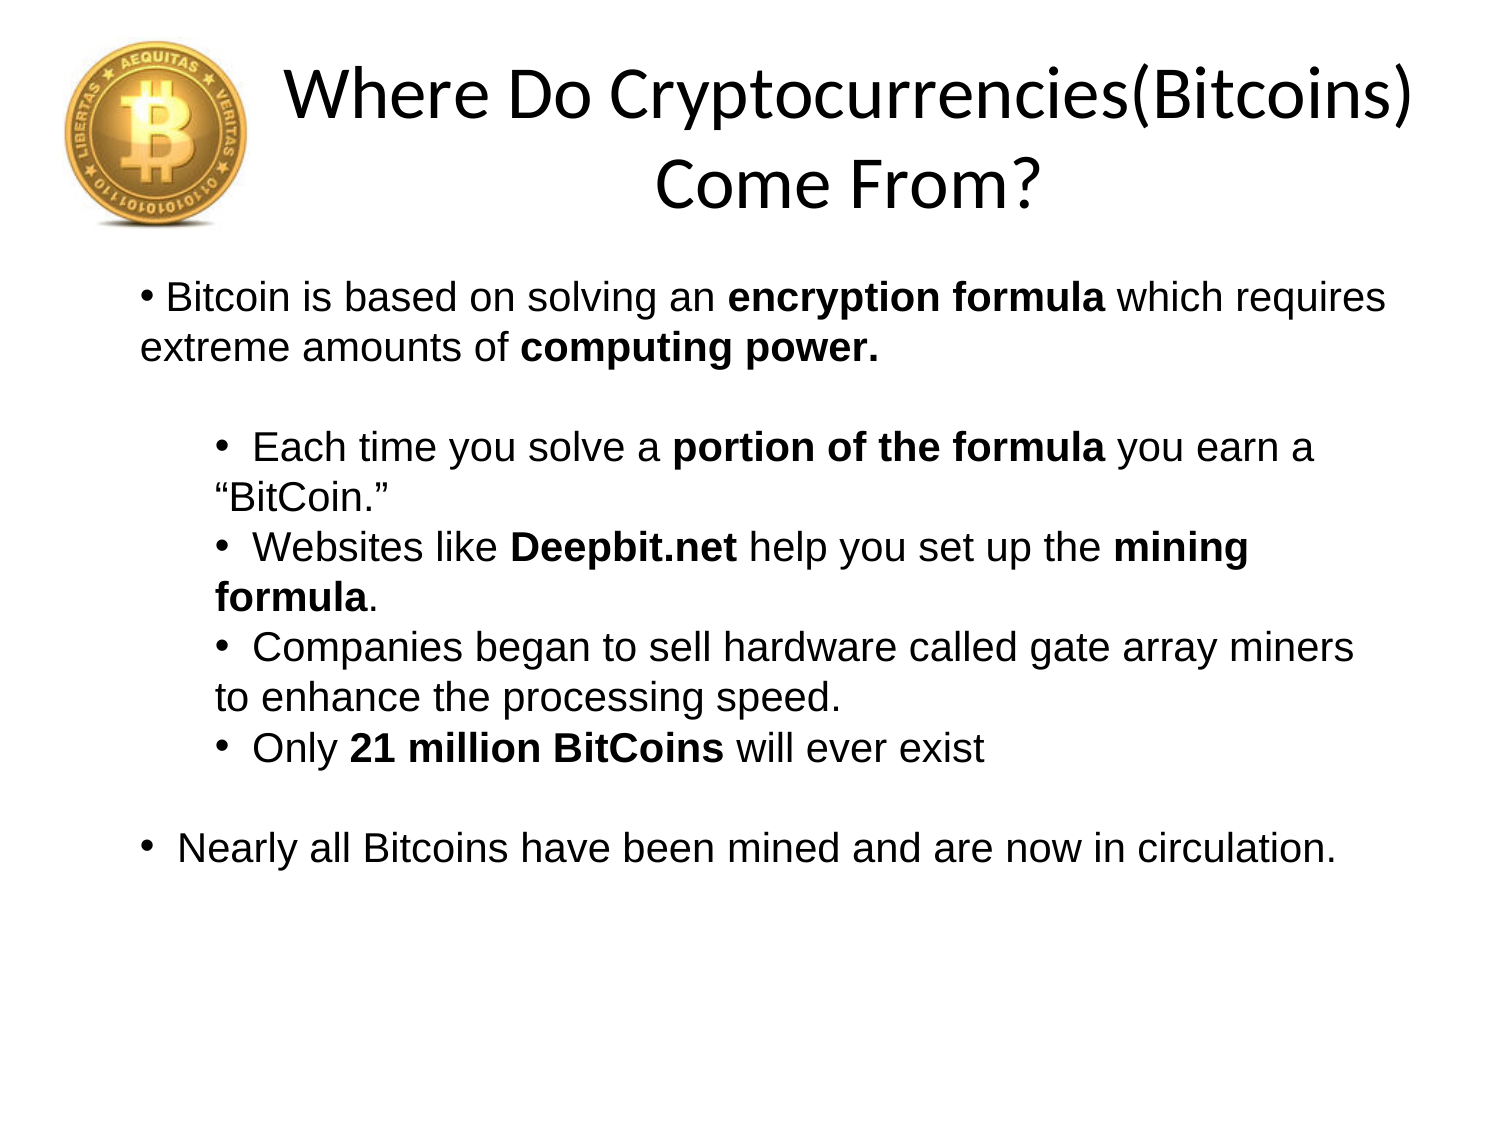

# Where Do Cryptocurrencies(Bitcoins) Come From?
 Bitcoin is based on solving an encryption formula which requires extreme amounts of computing power.
 Each time you solve a portion of the formula you earn a “BitCoin.”
 Websites like Deepbit.net help you set up the mining formula.
 Companies began to sell hardware called gate array miners to enhance the processing speed.
 Only 21 million BitCoins will ever exist
 Nearly all Bitcoins have been mined and are now in circulation.